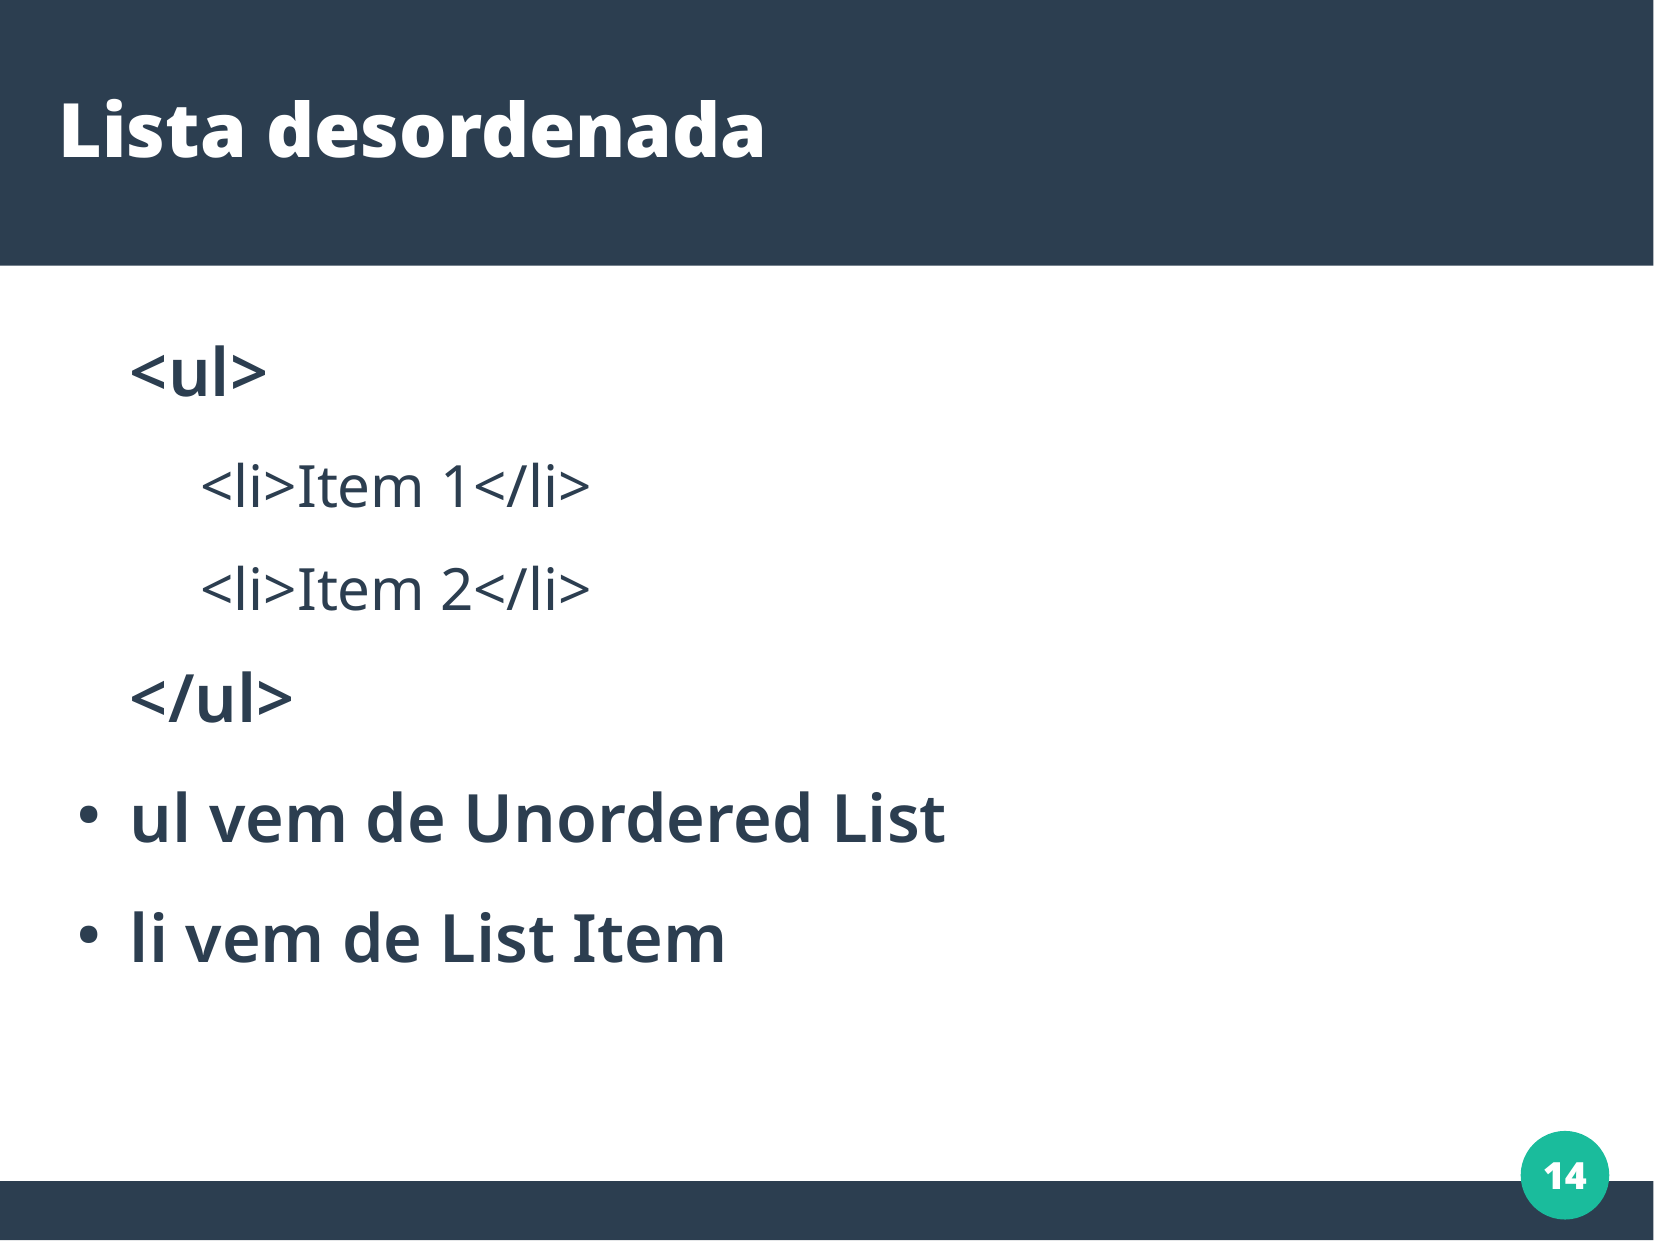

# Lista desordenada
<ul>
<li>Item 1</li>
<li>Item 2</li>
</ul>
ul vem de Unordered List
li vem de List Item
14